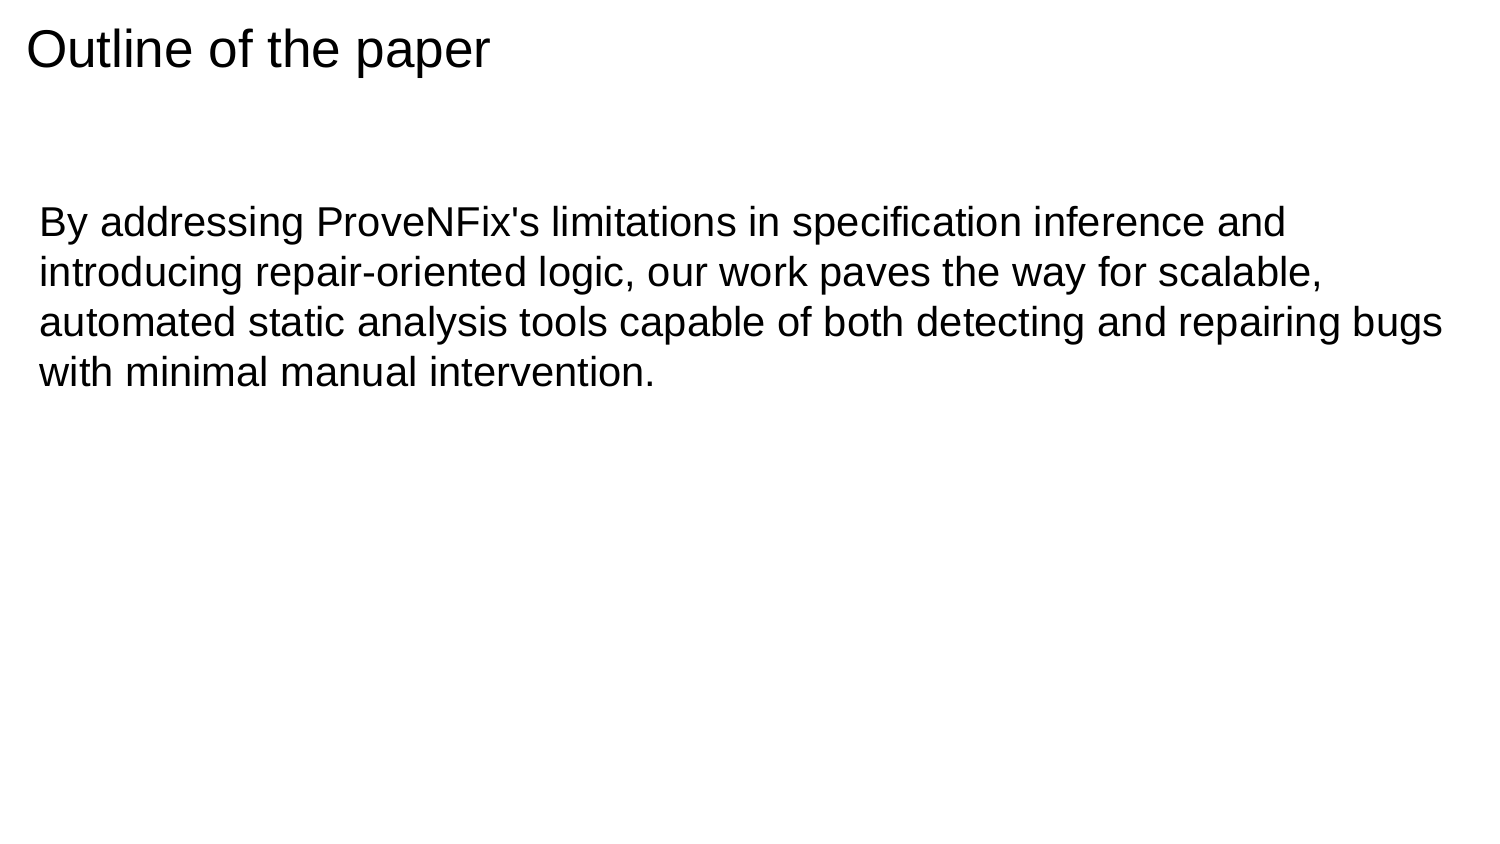

# Outline of the paper
By addressing ProveNFix's limitations in specification inference and introducing repair-oriented logic, our work paves the way for scalable, automated static analysis tools capable of both detecting and repairing bugs with minimal manual intervention.